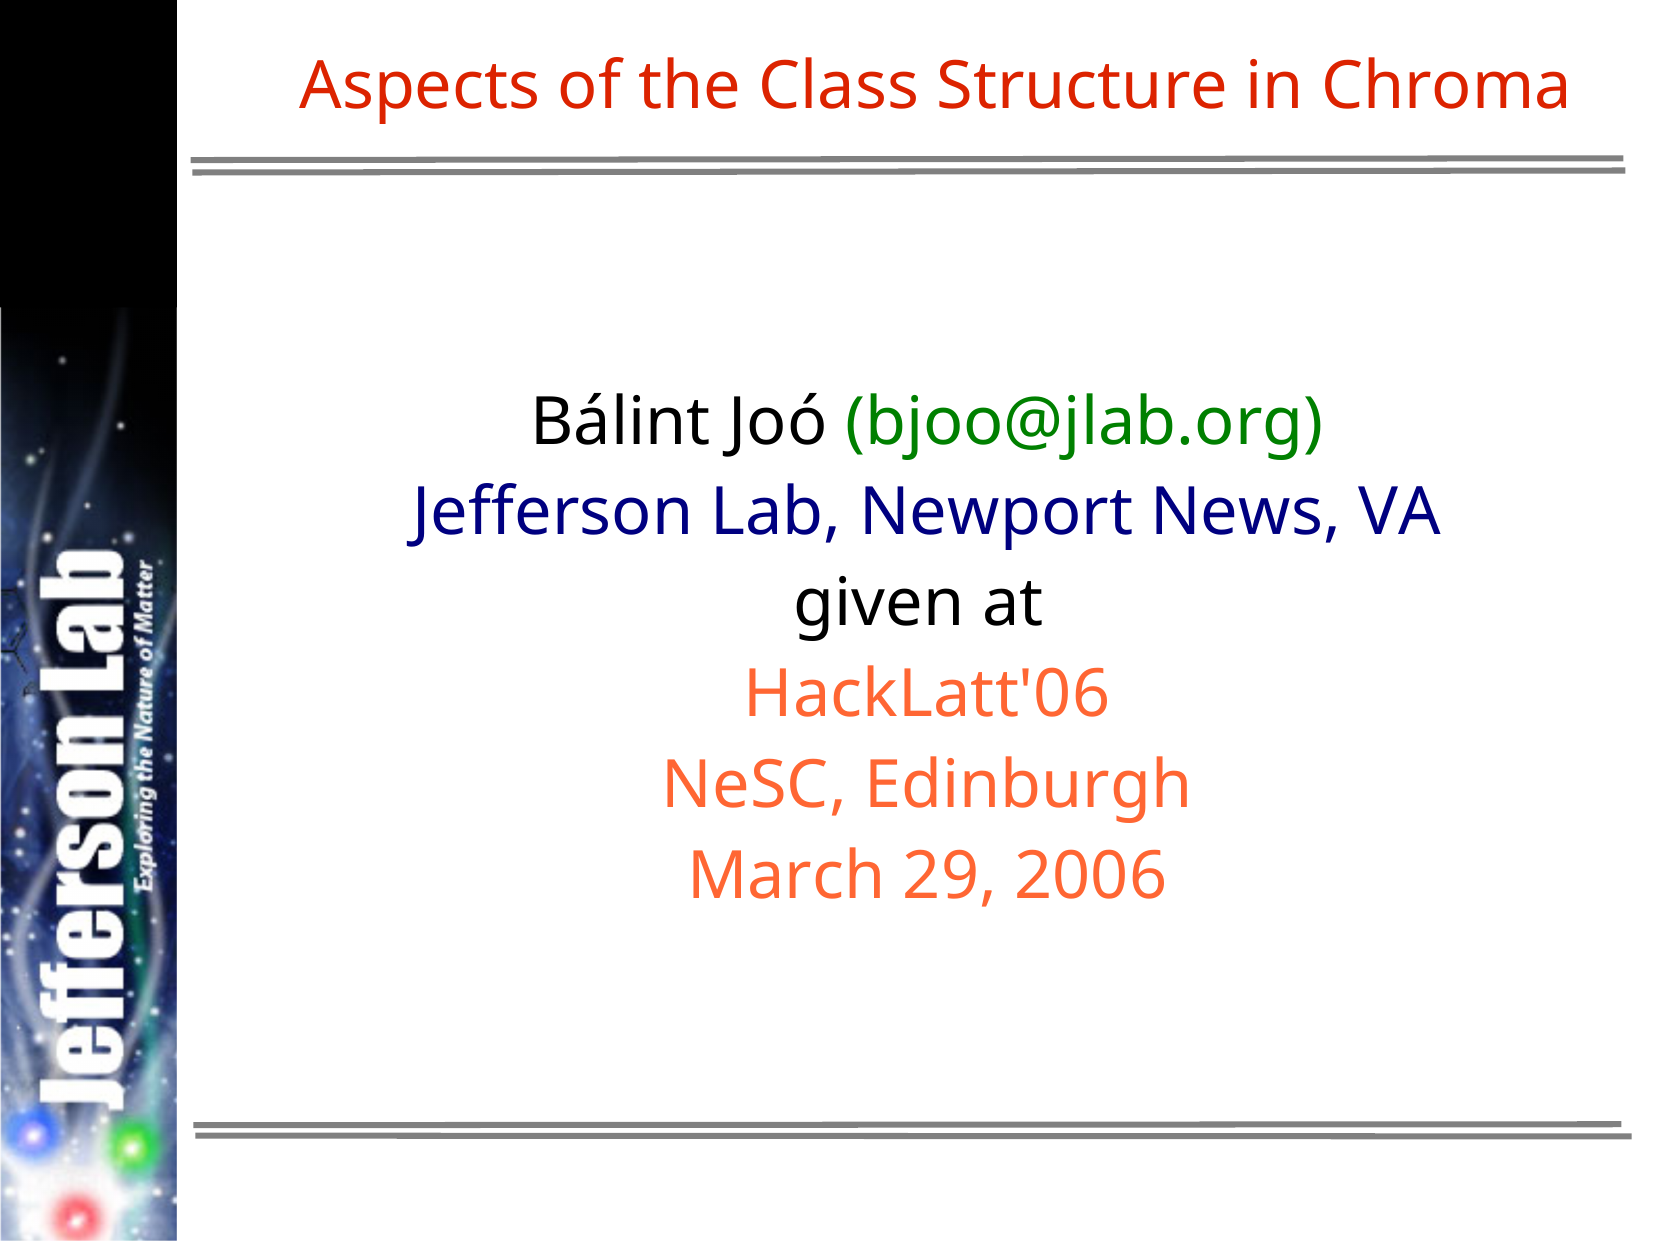

# Aspects of the Class Structure in Chroma
Bálint Joó (bjoo@jlab.org)
Jefferson Lab, Newport News, VA
given at
HackLatt'06
NeSC, Edinburgh
March 29, 2006